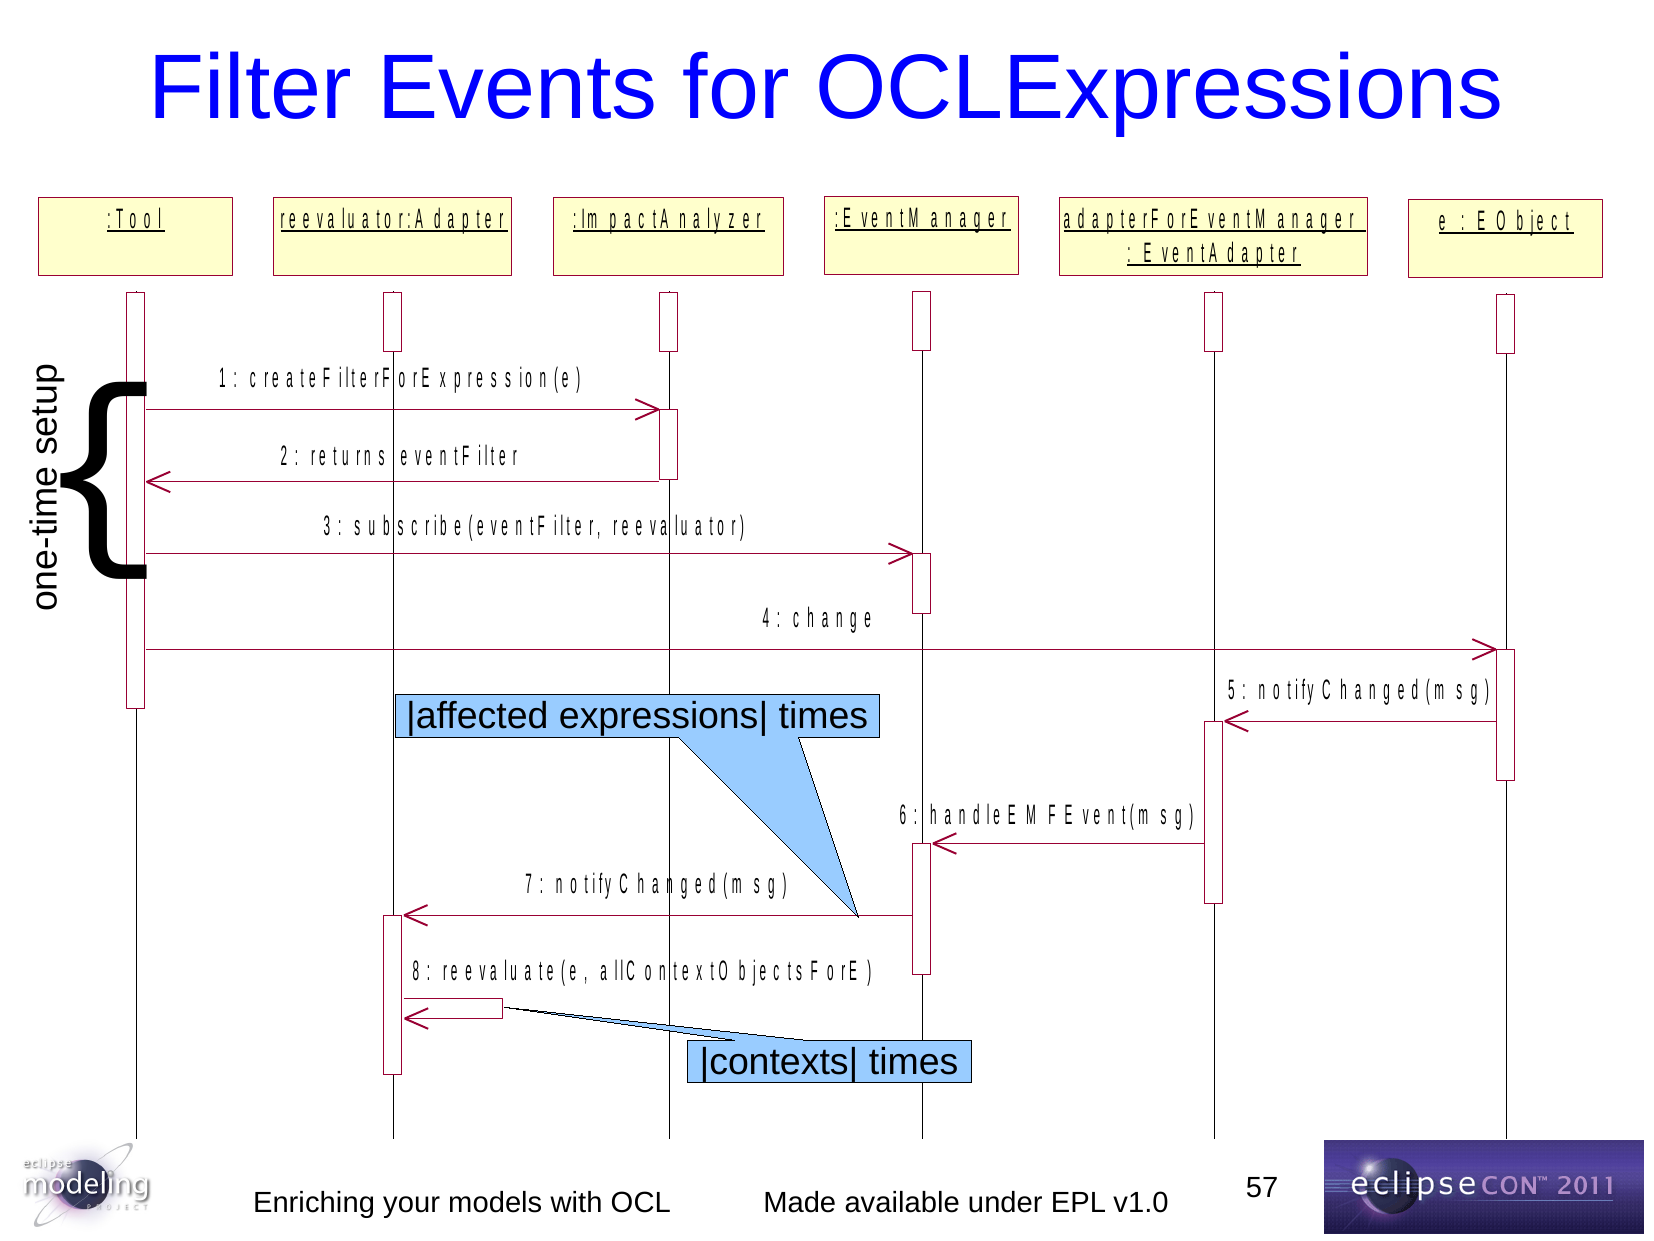

# Filter Events for OCLExpressions
{
one-time setup
|affected expressions| times
|contexts| times
57
Enriching your models with OCL